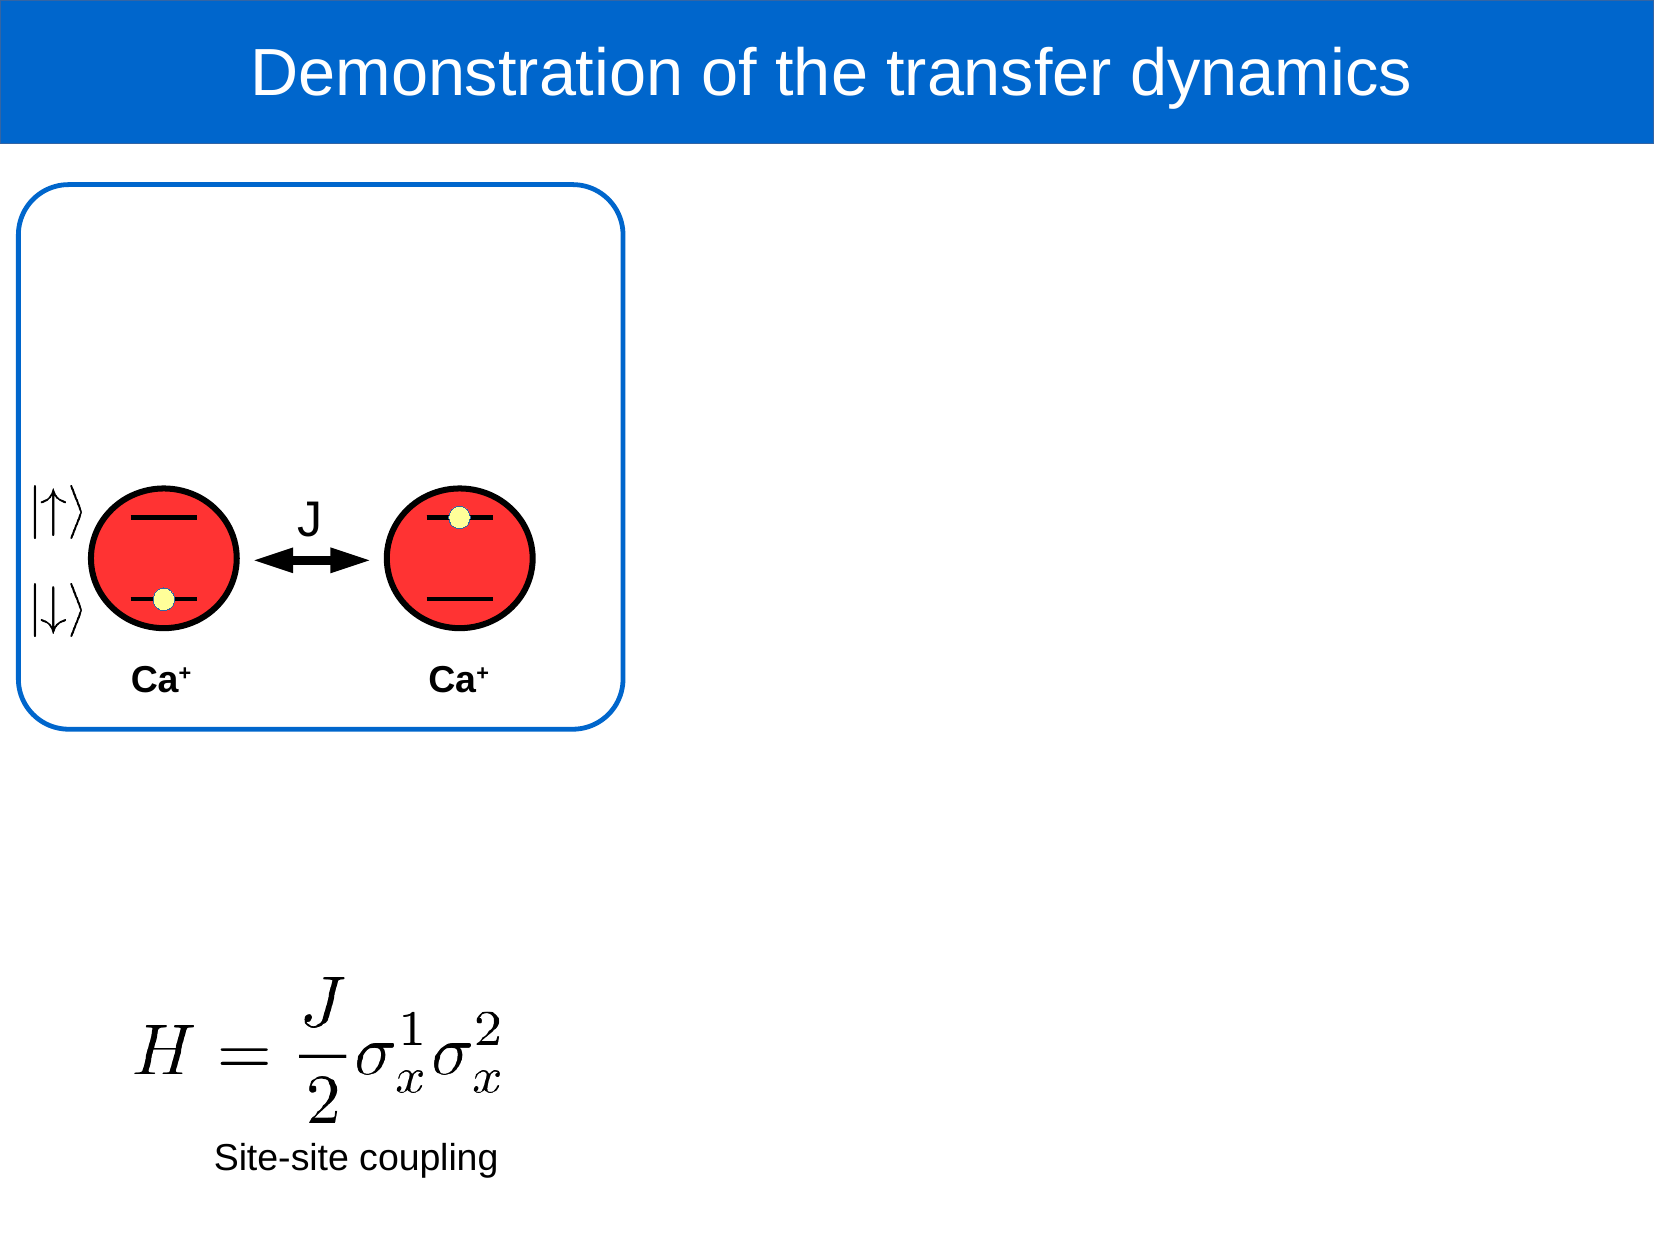

# Demonstration of the transfer dynamics
J
Site-site coupling
Ca+
Ca+